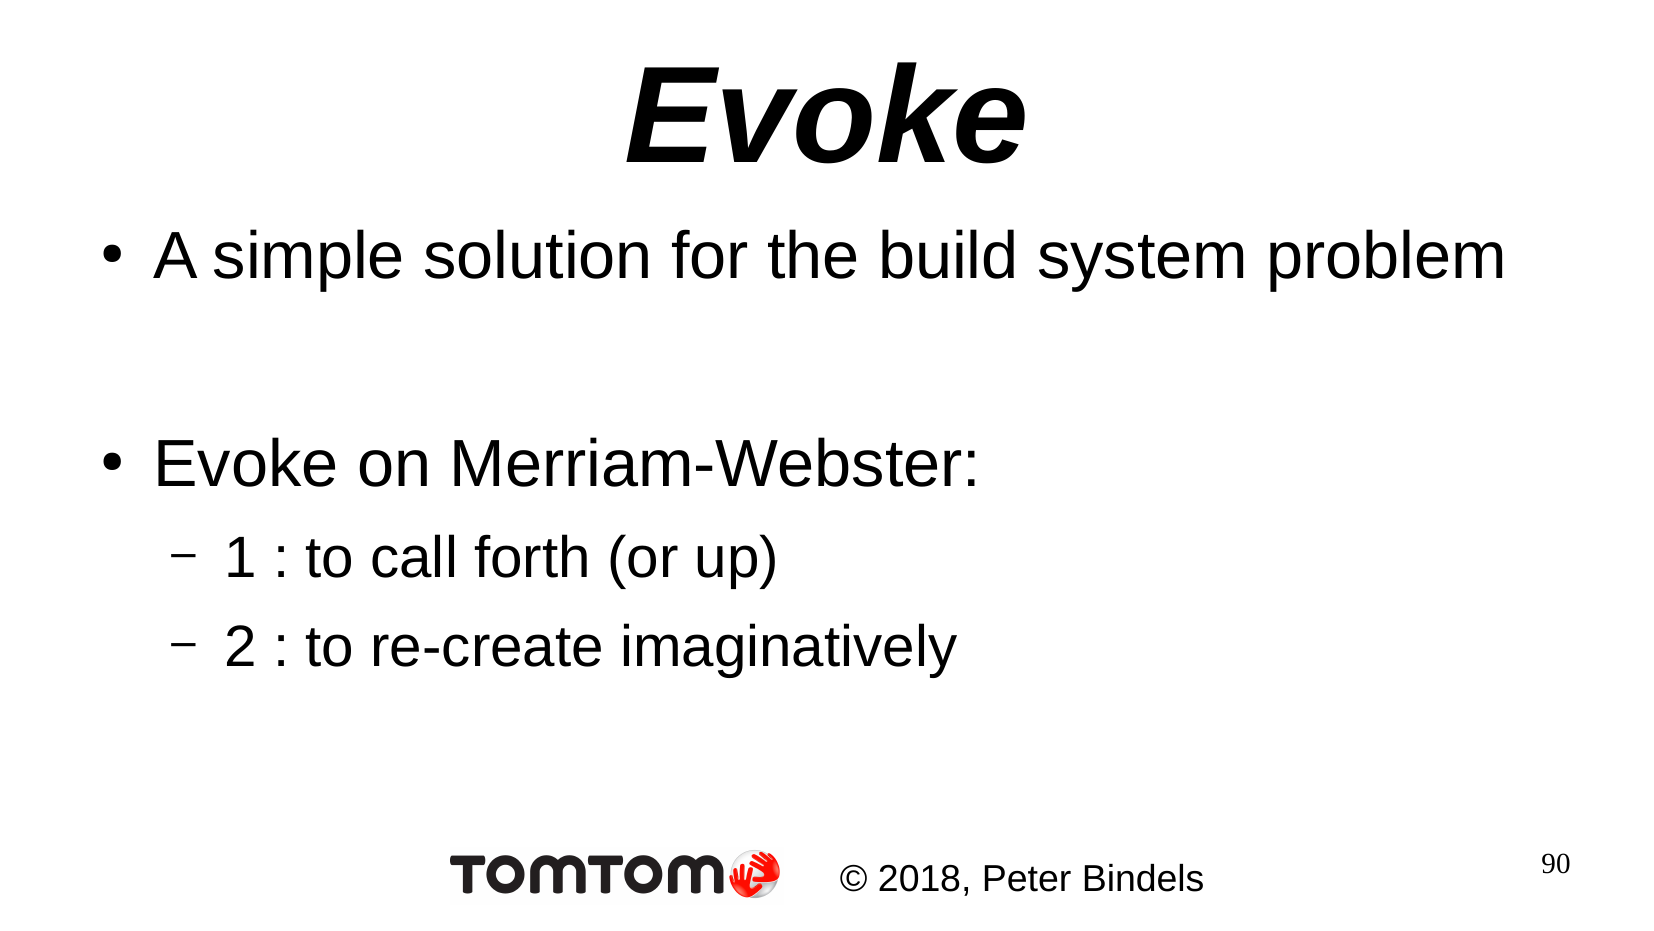

# Evoke
A simple solution for the build system problem
Evoke on Merriam-Webster:
1 : to call forth (or up)
2 : to re-create imaginatively
90